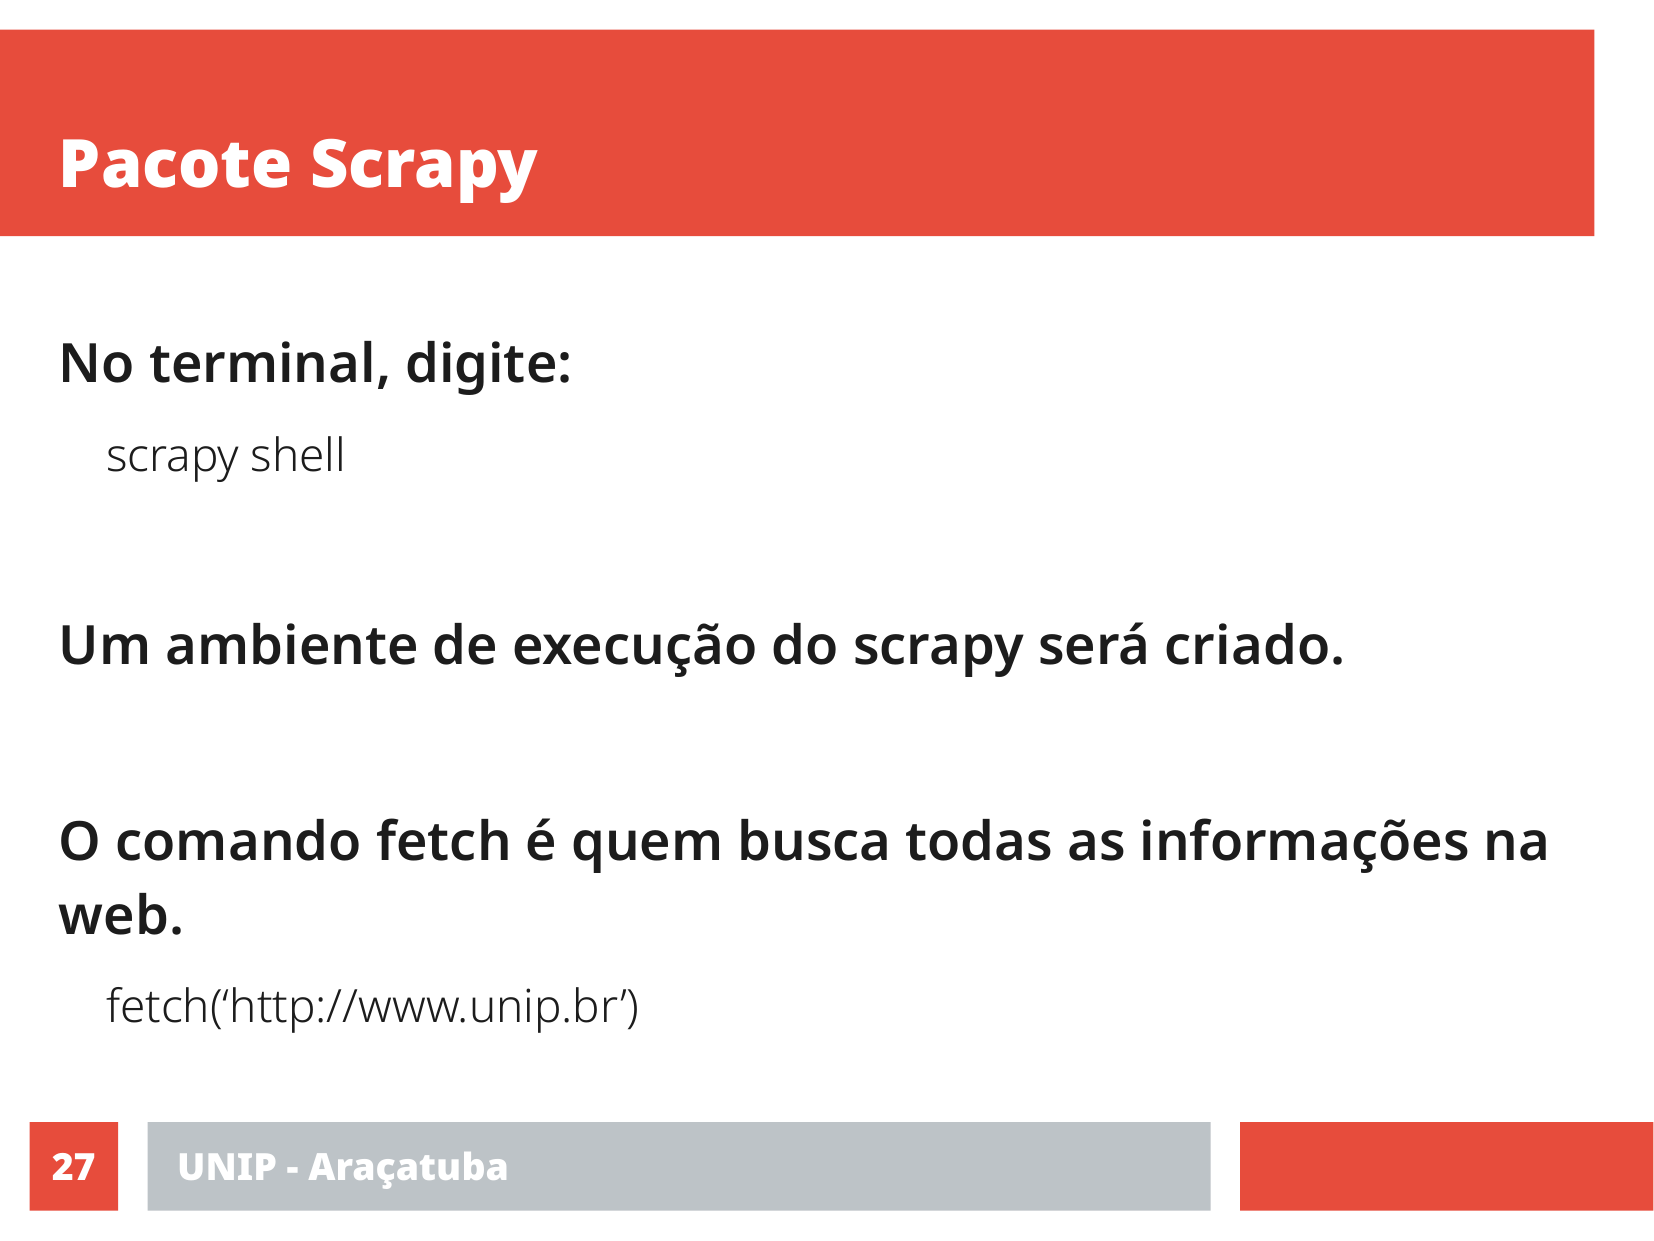

# Pacote Scrapy
No terminal, digite:
scrapy shell
Um ambiente de execução do scrapy será criado.
O comando fetch é quem busca todas as informações na web.
fetch(‘http://www.unip.br’)
27
UNIP - Araçatuba